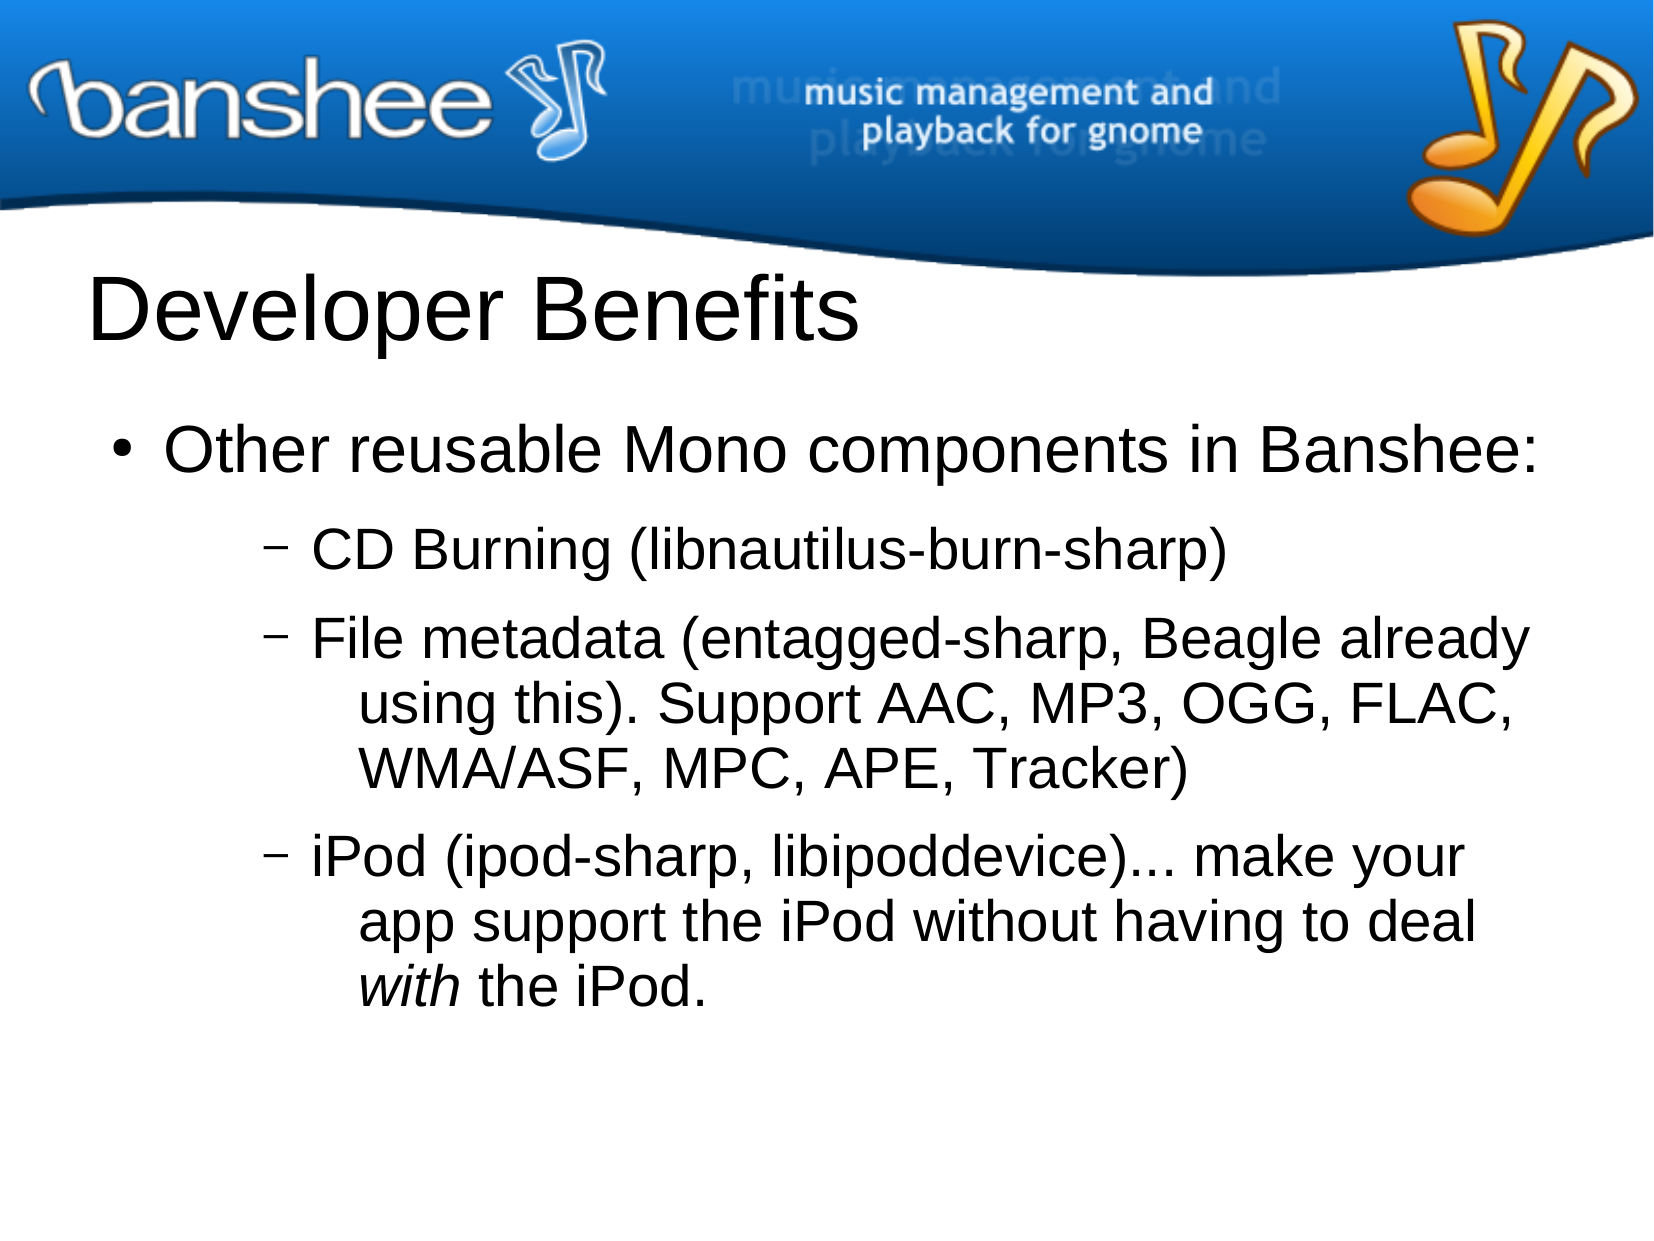

# Developer Benefits
Other reusable Mono components in Banshee:
CD Burning (libnautilus-burn-sharp)
File metadata (entagged-sharp, Beagle already using this). Support AAC, MP3, OGG, FLAC, WMA/ASF, MPC, APE, Tracker)
iPod (ipod-sharp, libipoddevice)... make your app support the iPod without having to deal with the iPod.